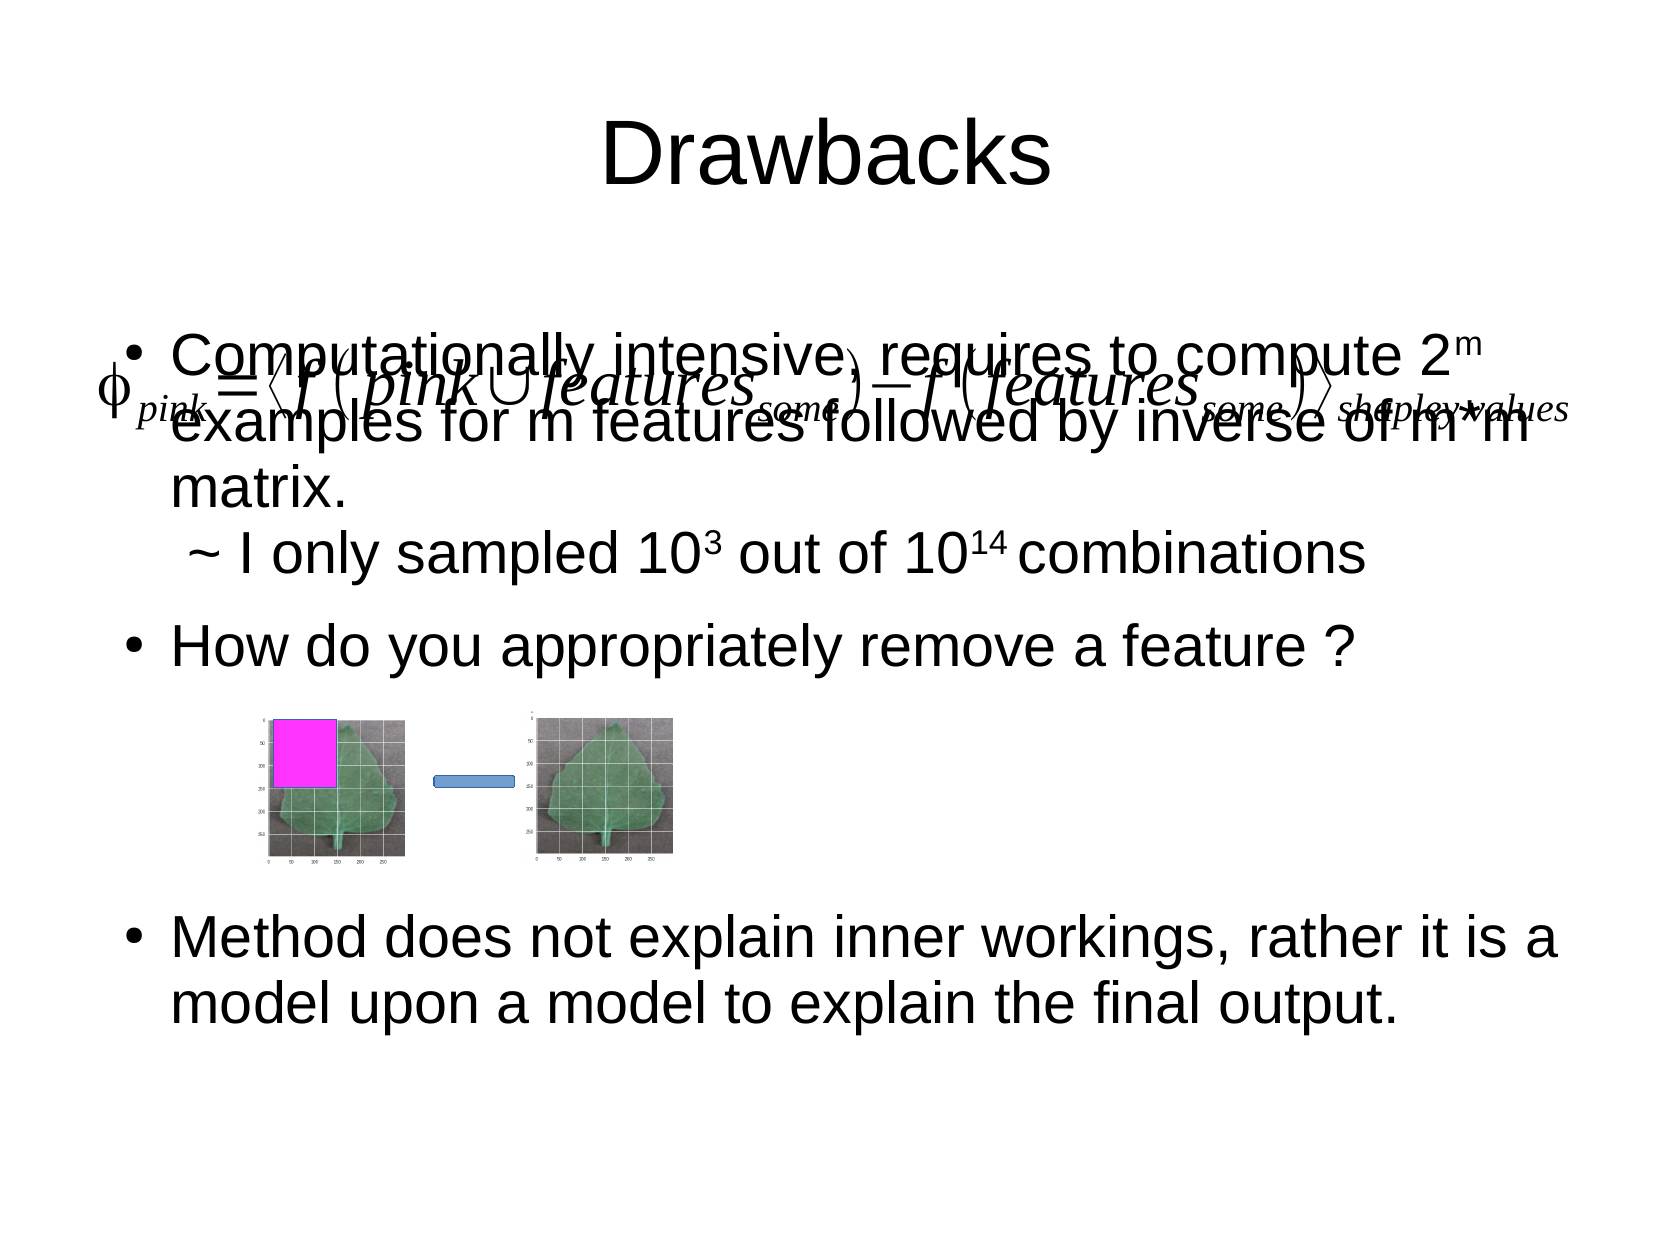

# Drawbacks
Computationally intensive, requires to compute 2m examples for m features followed by inverse of m*m matrix.
 ~ I only sampled 103 out of 1014 combinations
How do you appropriately remove a feature ?
Method does not explain inner workings, rather it is a model upon a model to explain the final output.